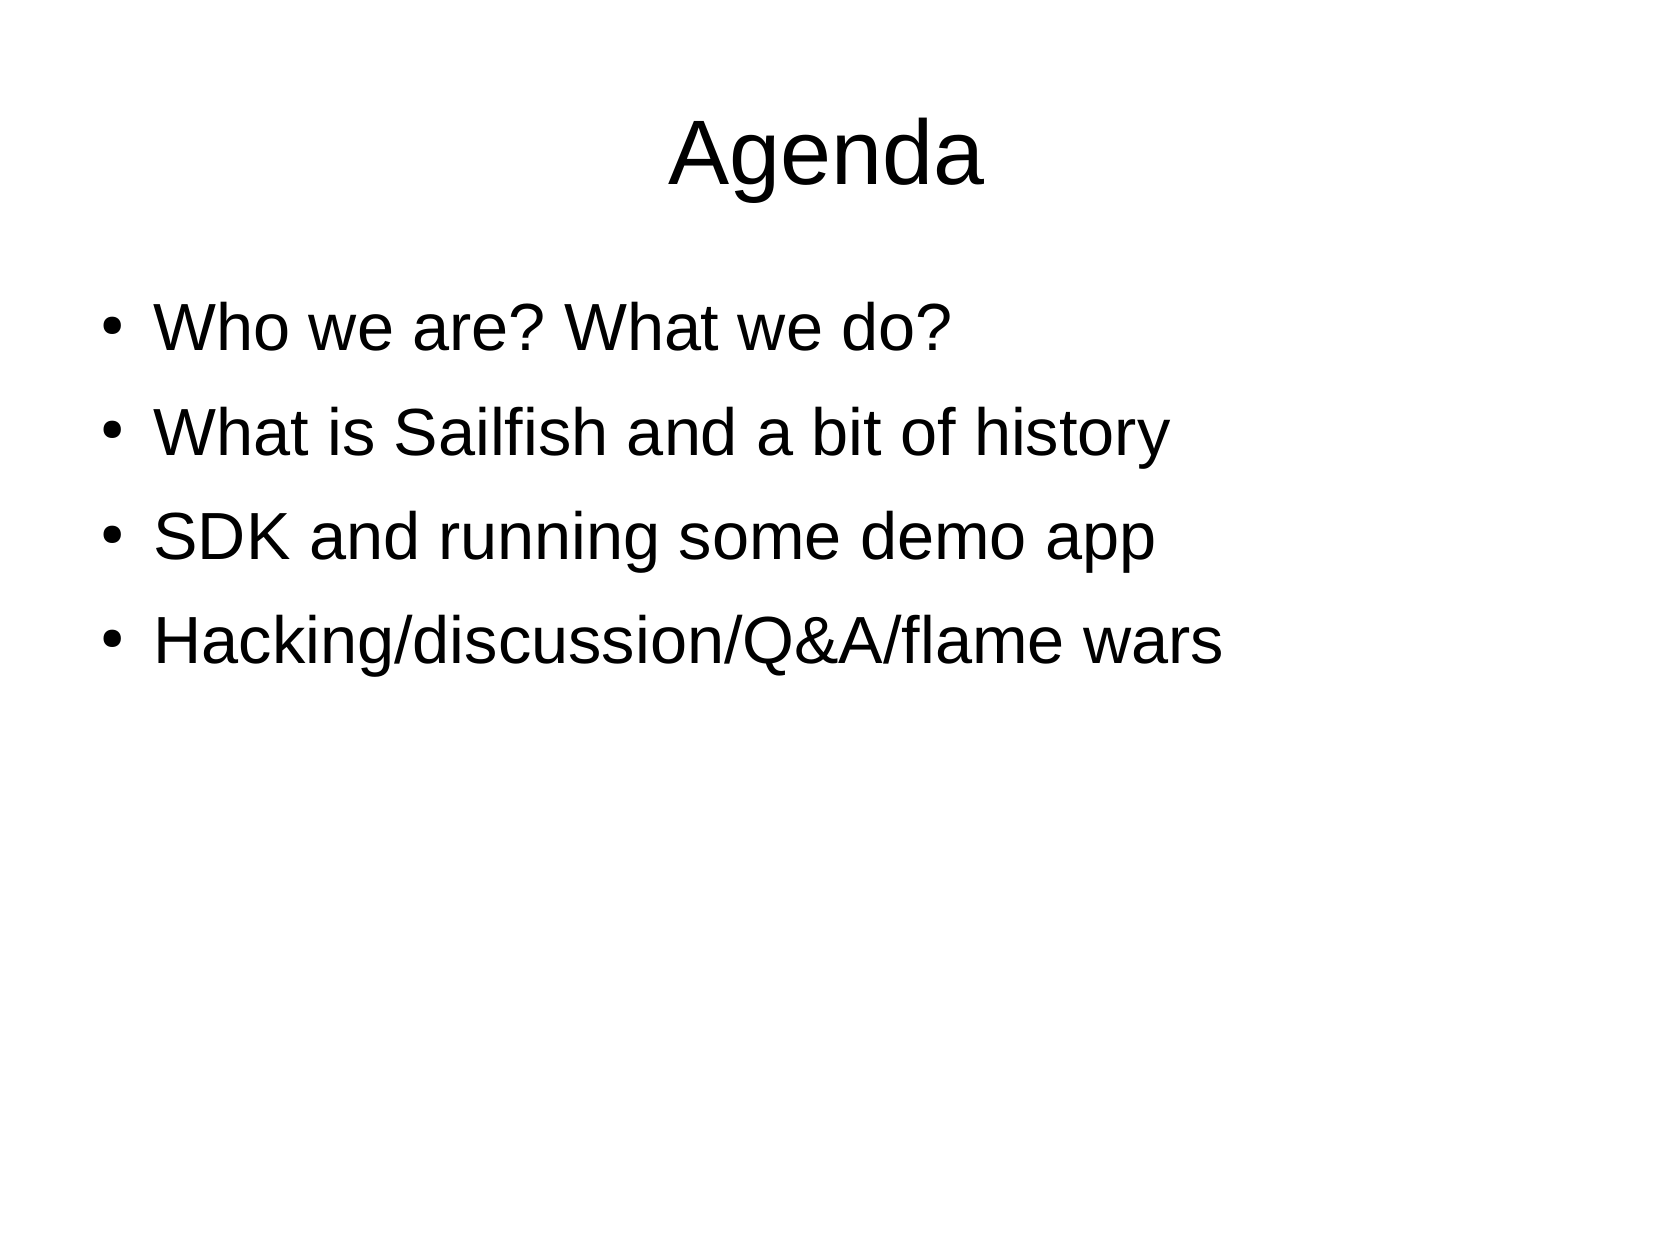

# Agenda
Who we are? What we do?
What is Sailfish and a bit of history
SDK and running some demo app
Hacking/discussion/Q&A/flame wars